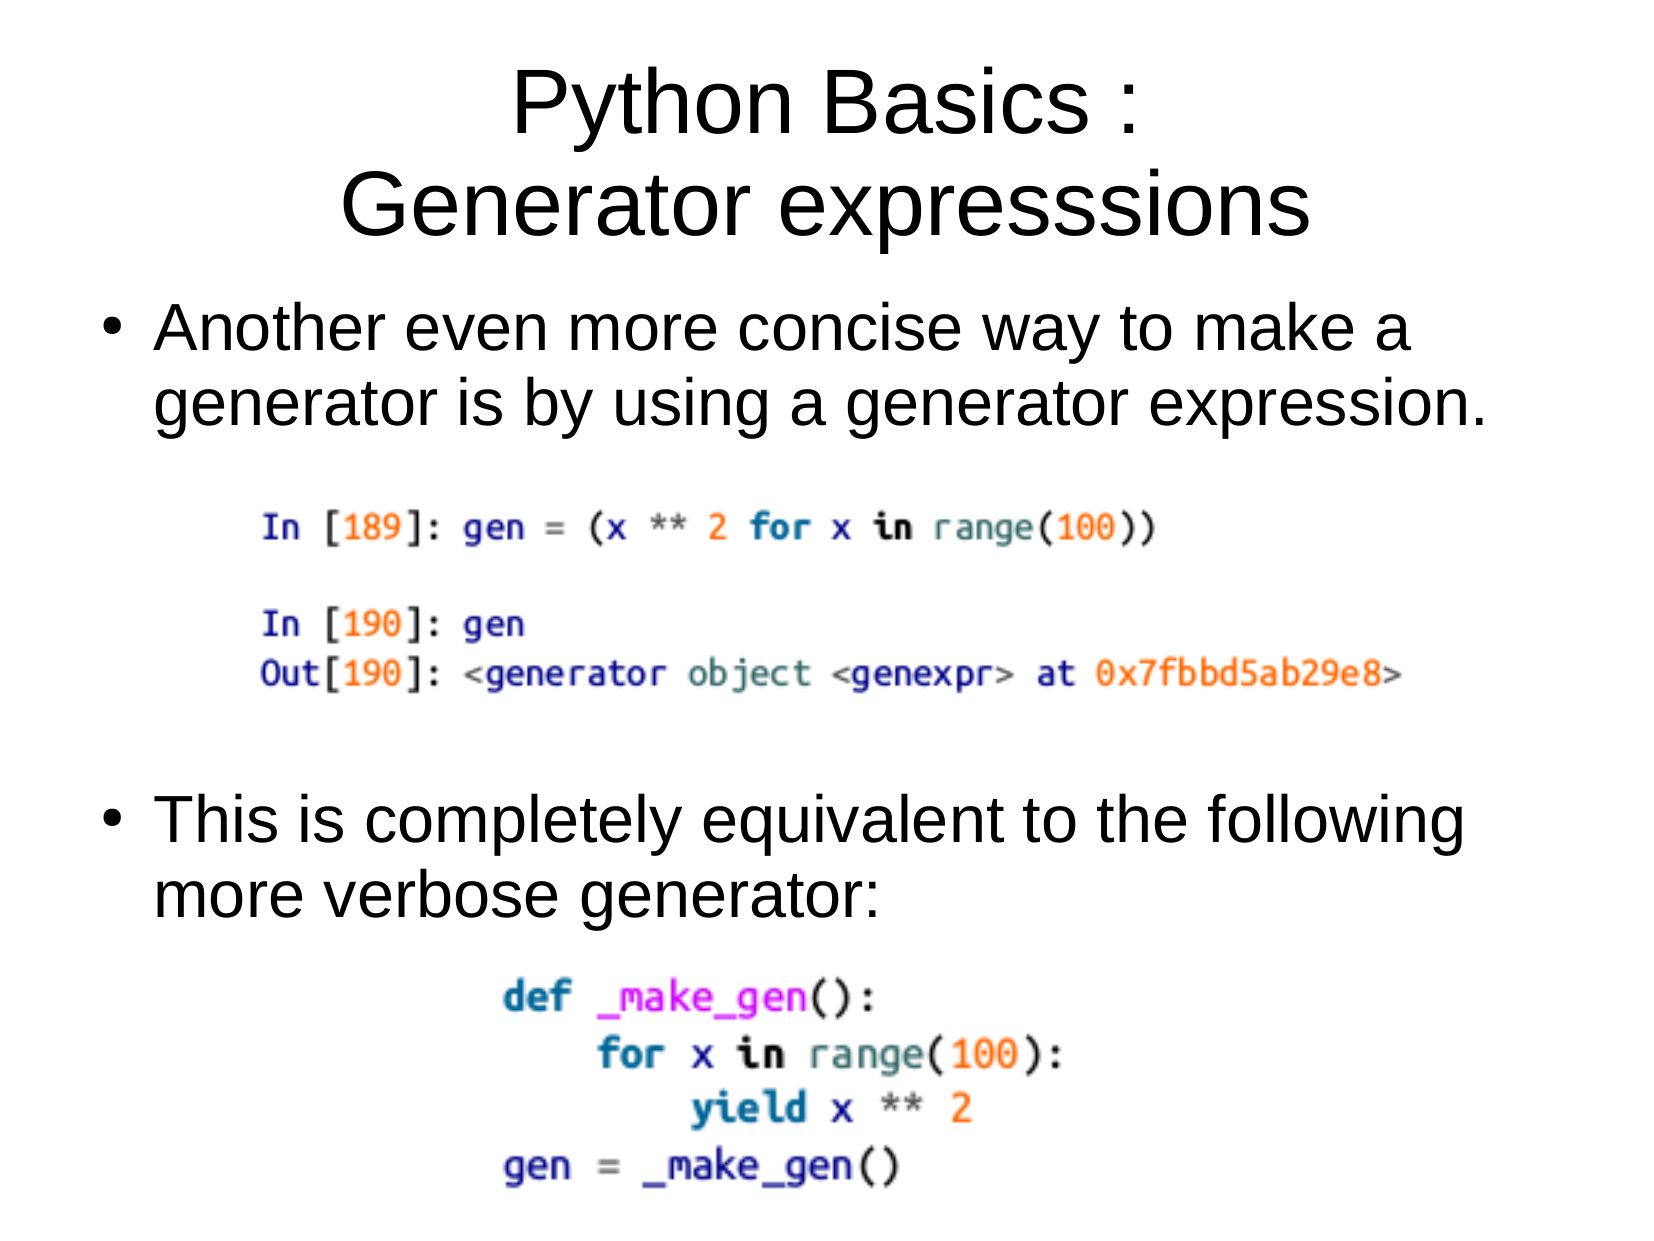

# Python Basics : Generator expresssions
Another even more concise way to make a generator is by using a generator expression.
This is completely equivalent to the following more verbose generator: